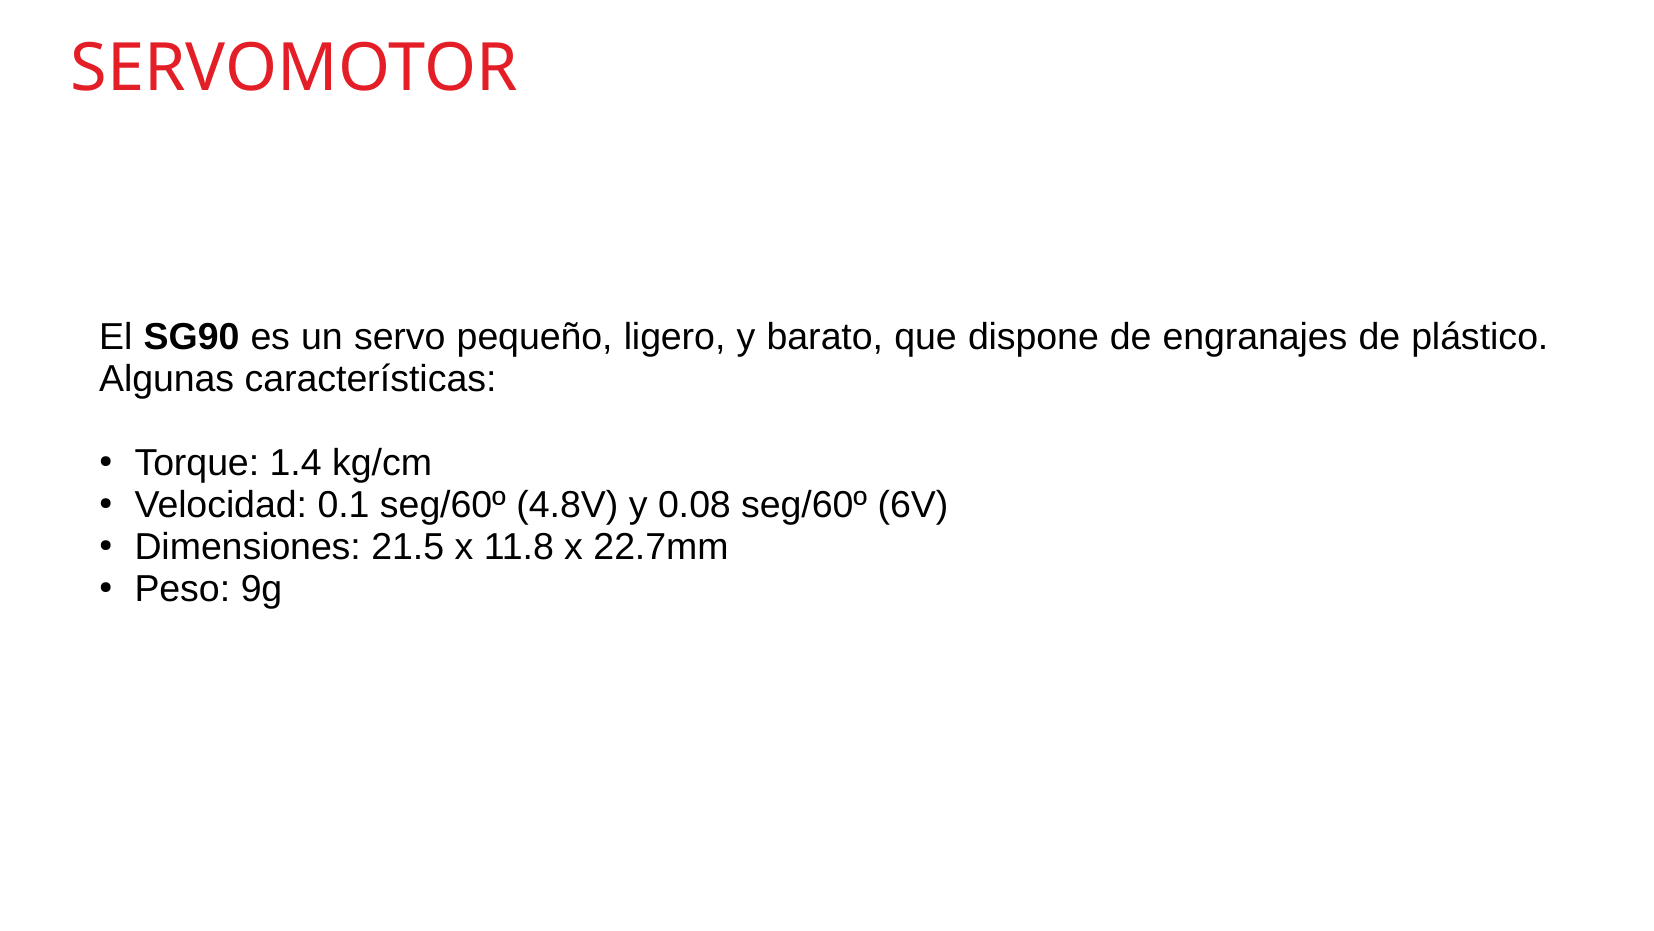

# SERVOMOTOR
El SG90 es un servo pequeño, ligero, y barato, que dispone de engranajes de plástico. Algunas características:
Torque: 1.4 kg/cm
Velocidad: 0.1 seg/60º (4.8V) y 0.08 seg/60º (6V)
Dimensiones: 21.5 x 11.8 x 22.7mm
Peso: 9g